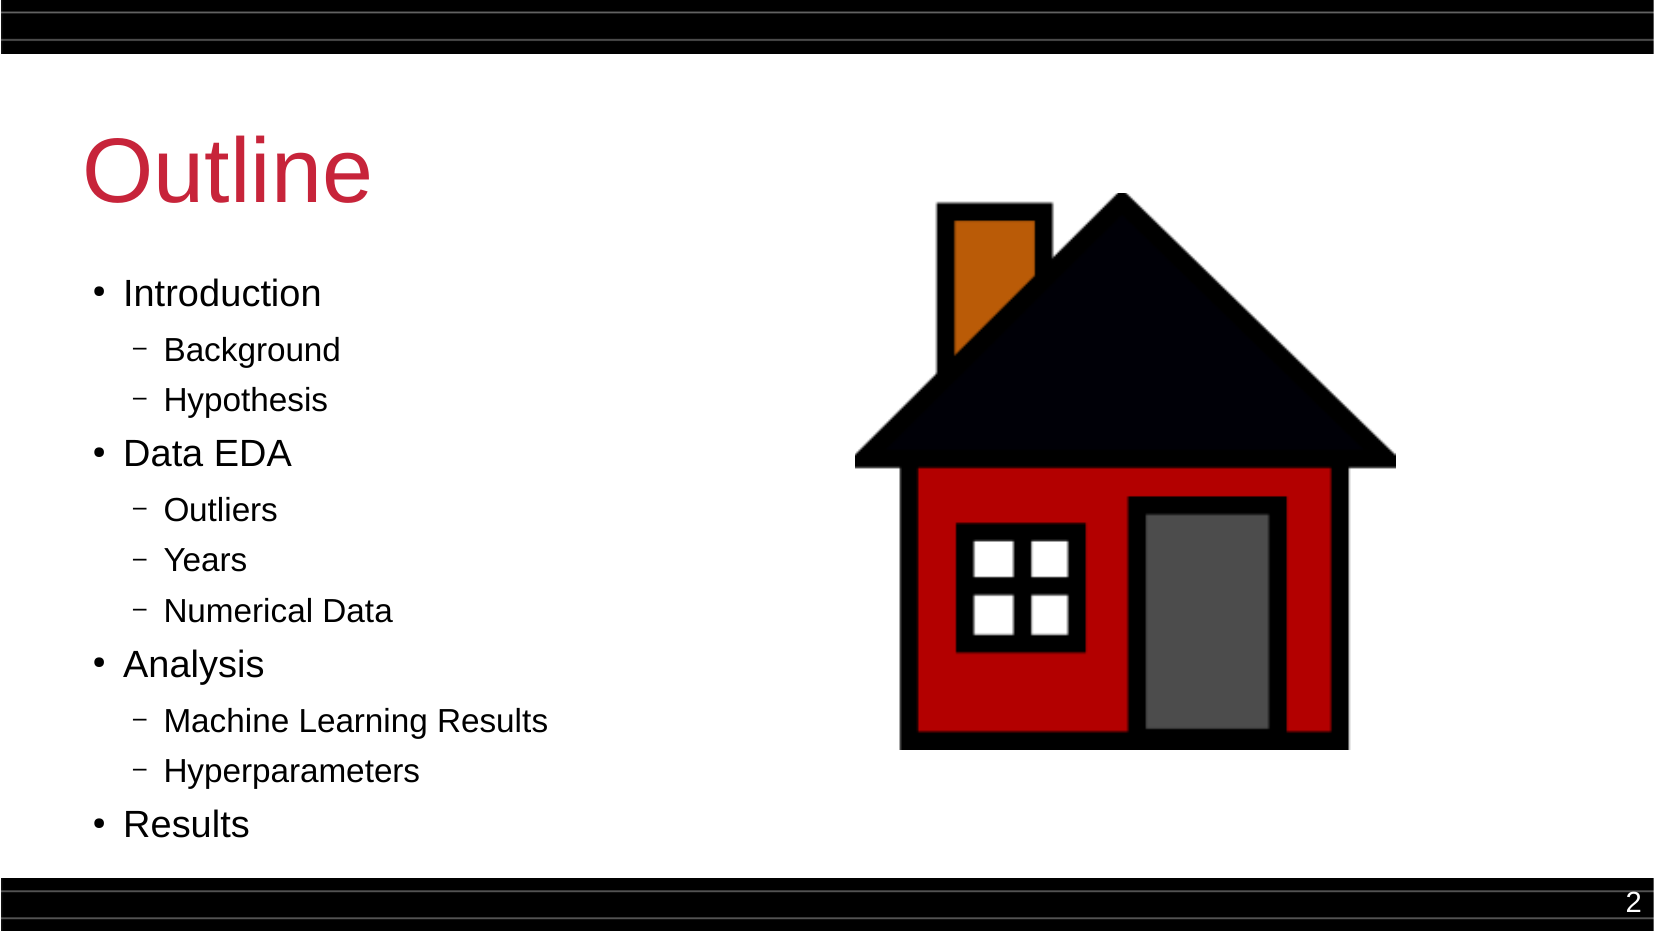

# Outline
Introduction
Background
Hypothesis
Data EDA
Outliers
Years
Numerical Data
Analysis
Machine Learning Results
Hyperparameters
Results